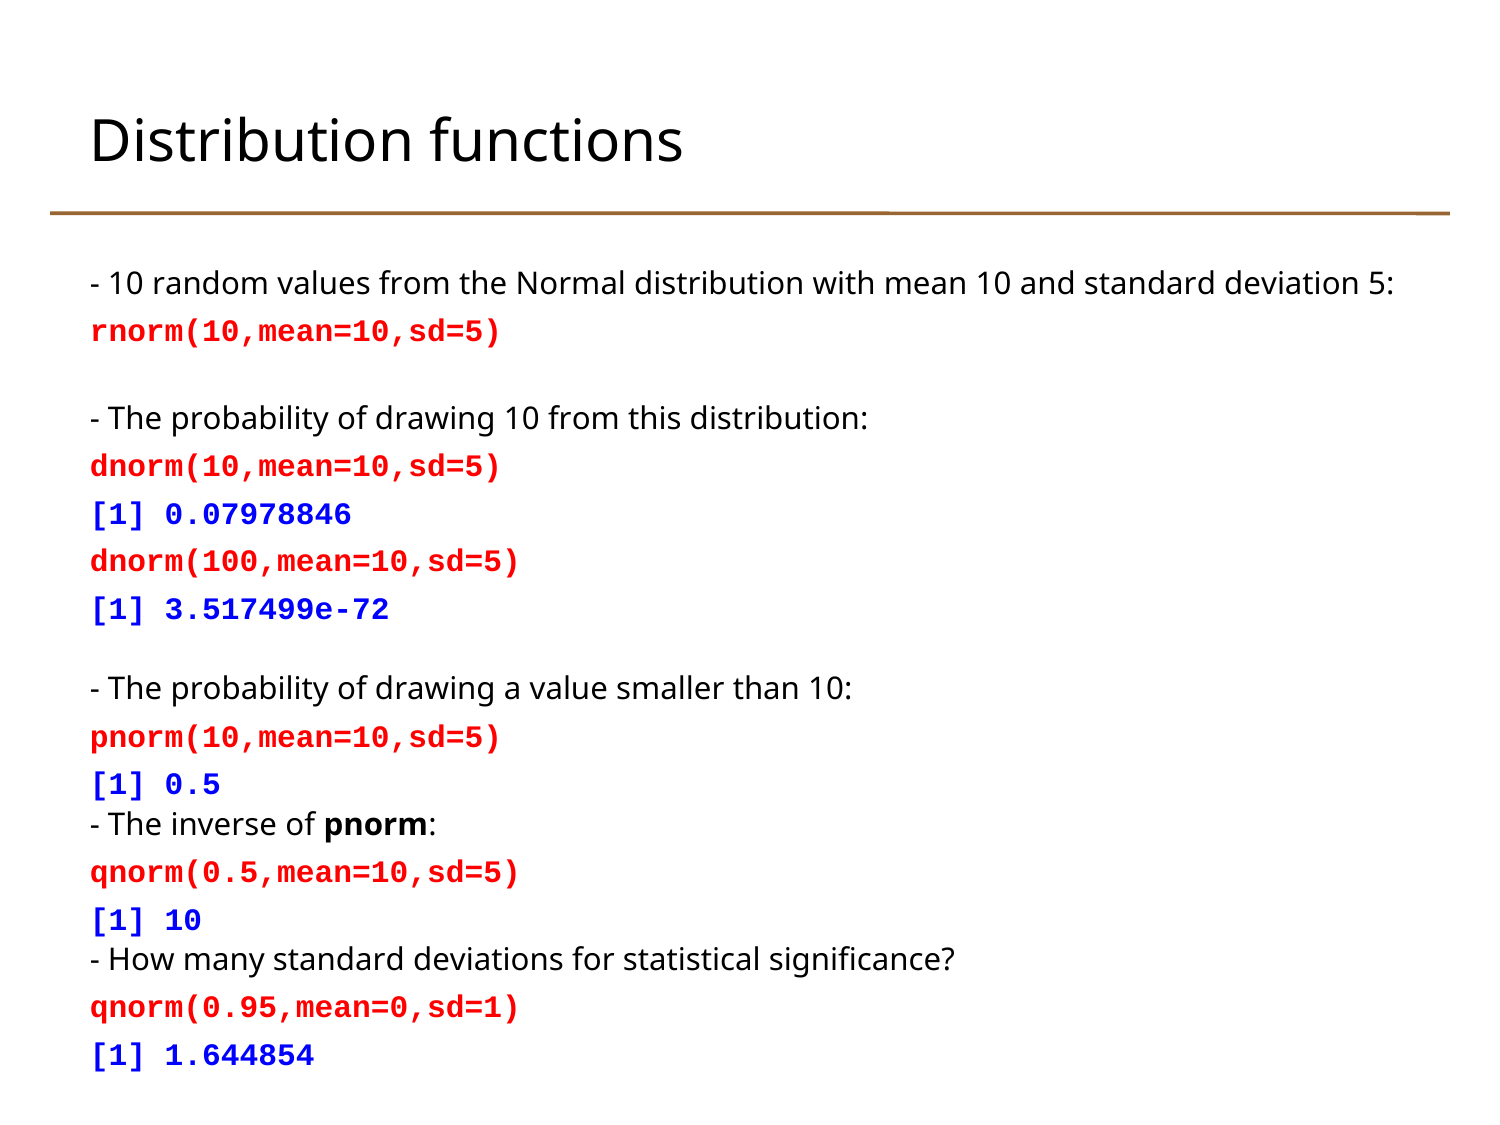

Distribution functions
- 10 random values from the Normal distribution with mean 10 and standard deviation 5:
rnorm(10,mean=10,sd=5)
- The probability of drawing 10 from this distribution:
dnorm(10,mean=10,sd=5)
[1] 0.07978846
dnorm(100,mean=10,sd=5)
[1] 3.517499e-72
- The probability of drawing a value smaller than 10:
pnorm(10,mean=10,sd=5)
[1] 0.5
- The inverse of pnorm:
qnorm(0.5,mean=10,sd=5)
[1] 10
- How many standard deviations for statistical significance?
qnorm(0.95,mean=0,sd=1)
[1] 1.644854